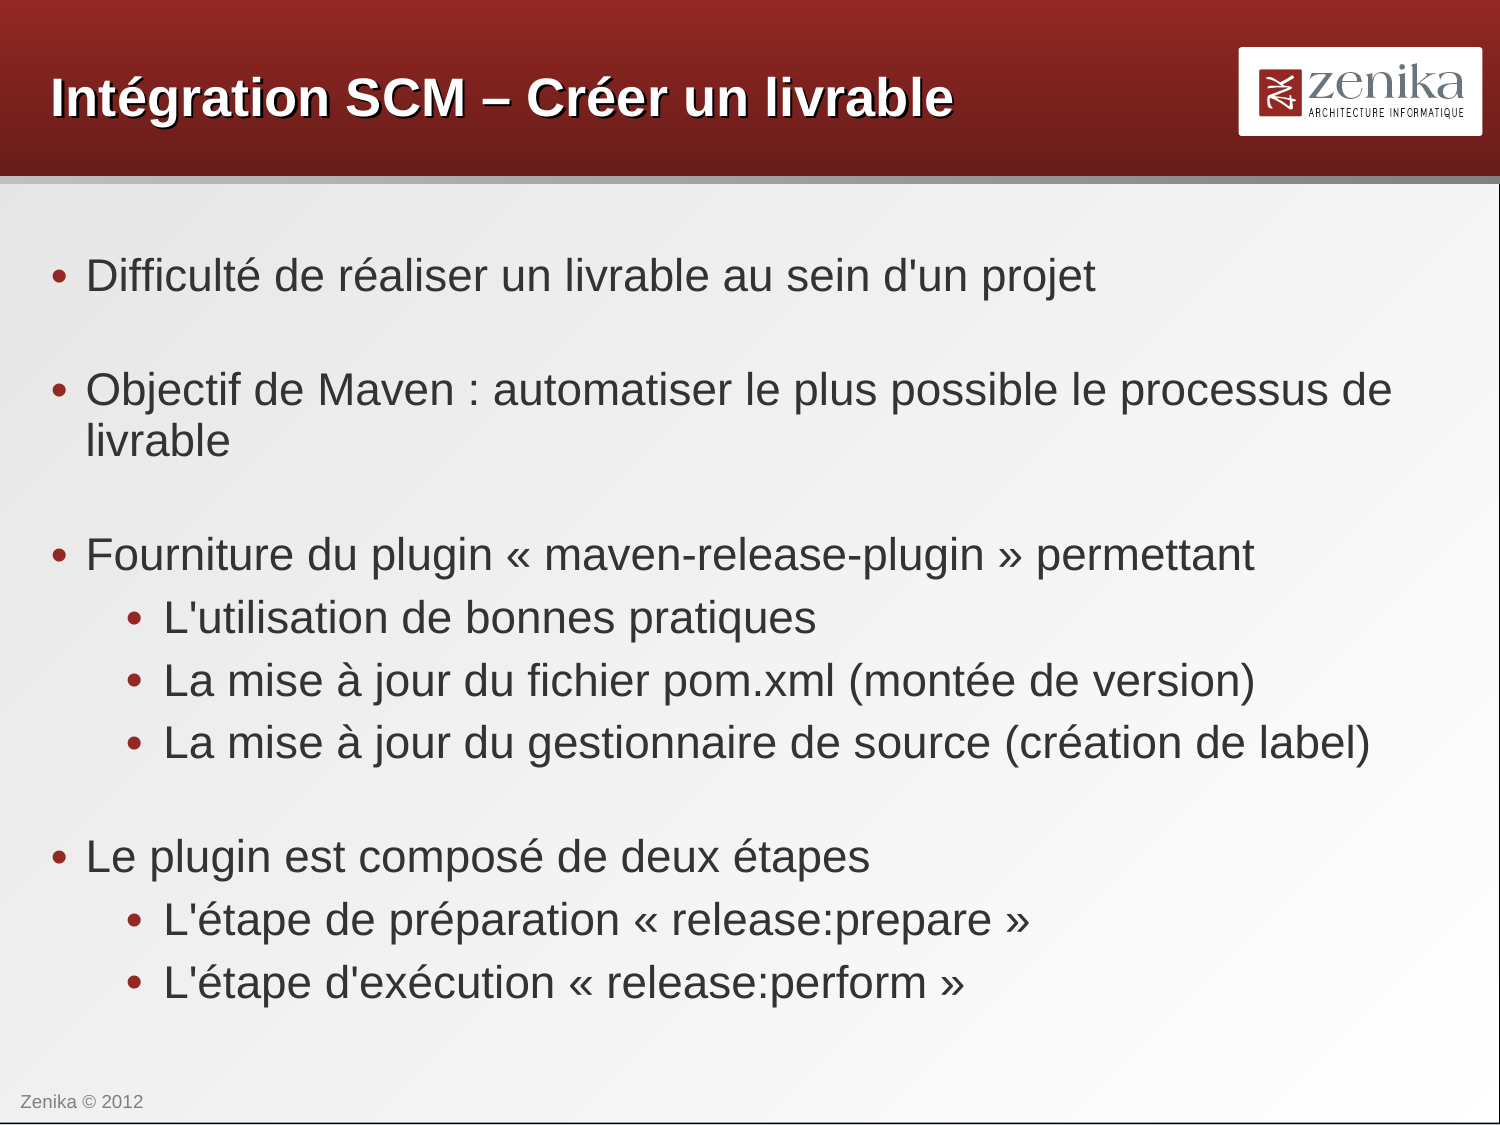

# Intégration SCM – Créer un livrable
Difficulté de réaliser un livrable au sein d'un projet
Objectif de Maven : automatiser le plus possible le processus de livrable
Fourniture du plugin « maven-release-plugin » permettant
L'utilisation de bonnes pratiques
La mise à jour du fichier pom.xml (montée de version)
La mise à jour du gestionnaire de source (création de label)
Le plugin est composé de deux étapes
L'étape de préparation « release:prepare »
L'étape d'exécution « release:perform »